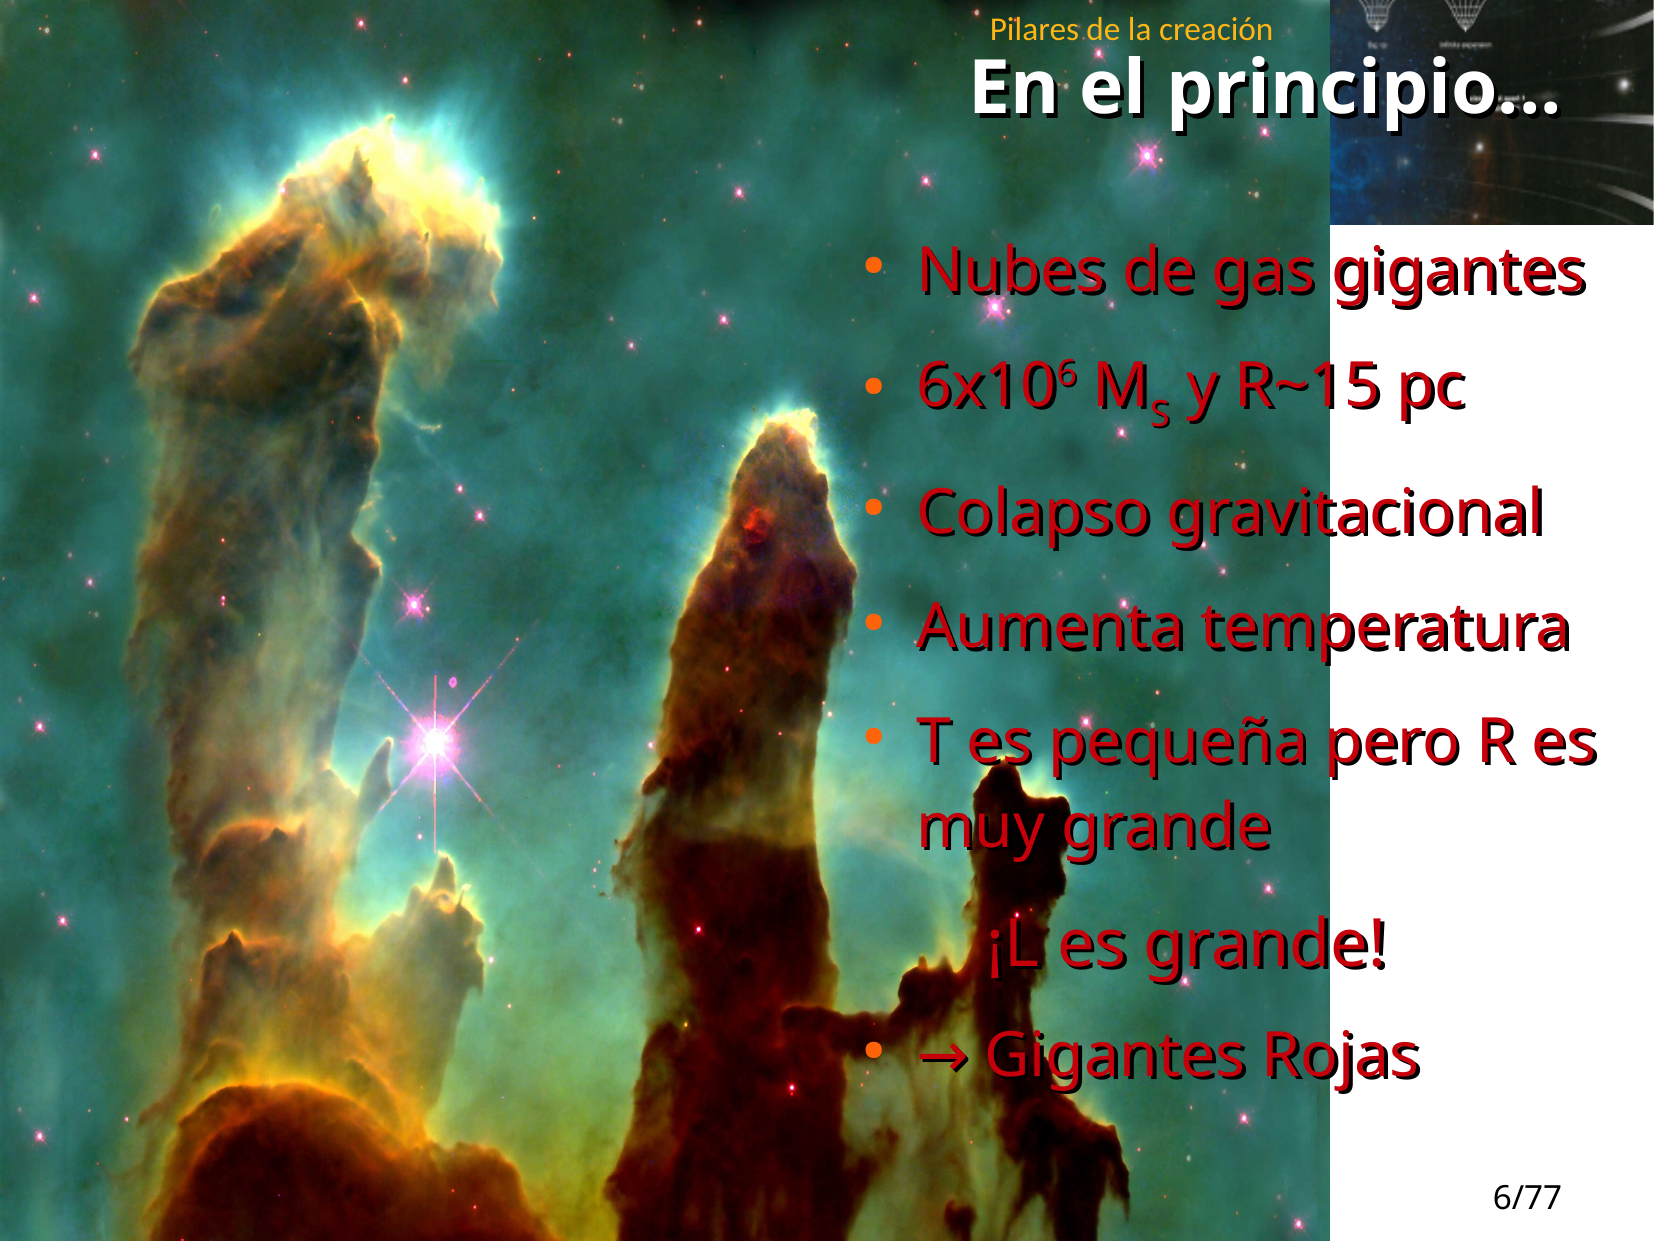

Pilares de la creación
# En el principio...
Nubes de gas gigantes
6x106 MS y R~15 pc
Colapso gravitacional
Aumenta temperatura
T es pequeña pero R es muy grande
¡L es grande!
→ Gigantes Rojas
H. Asorey - Física IV B
6